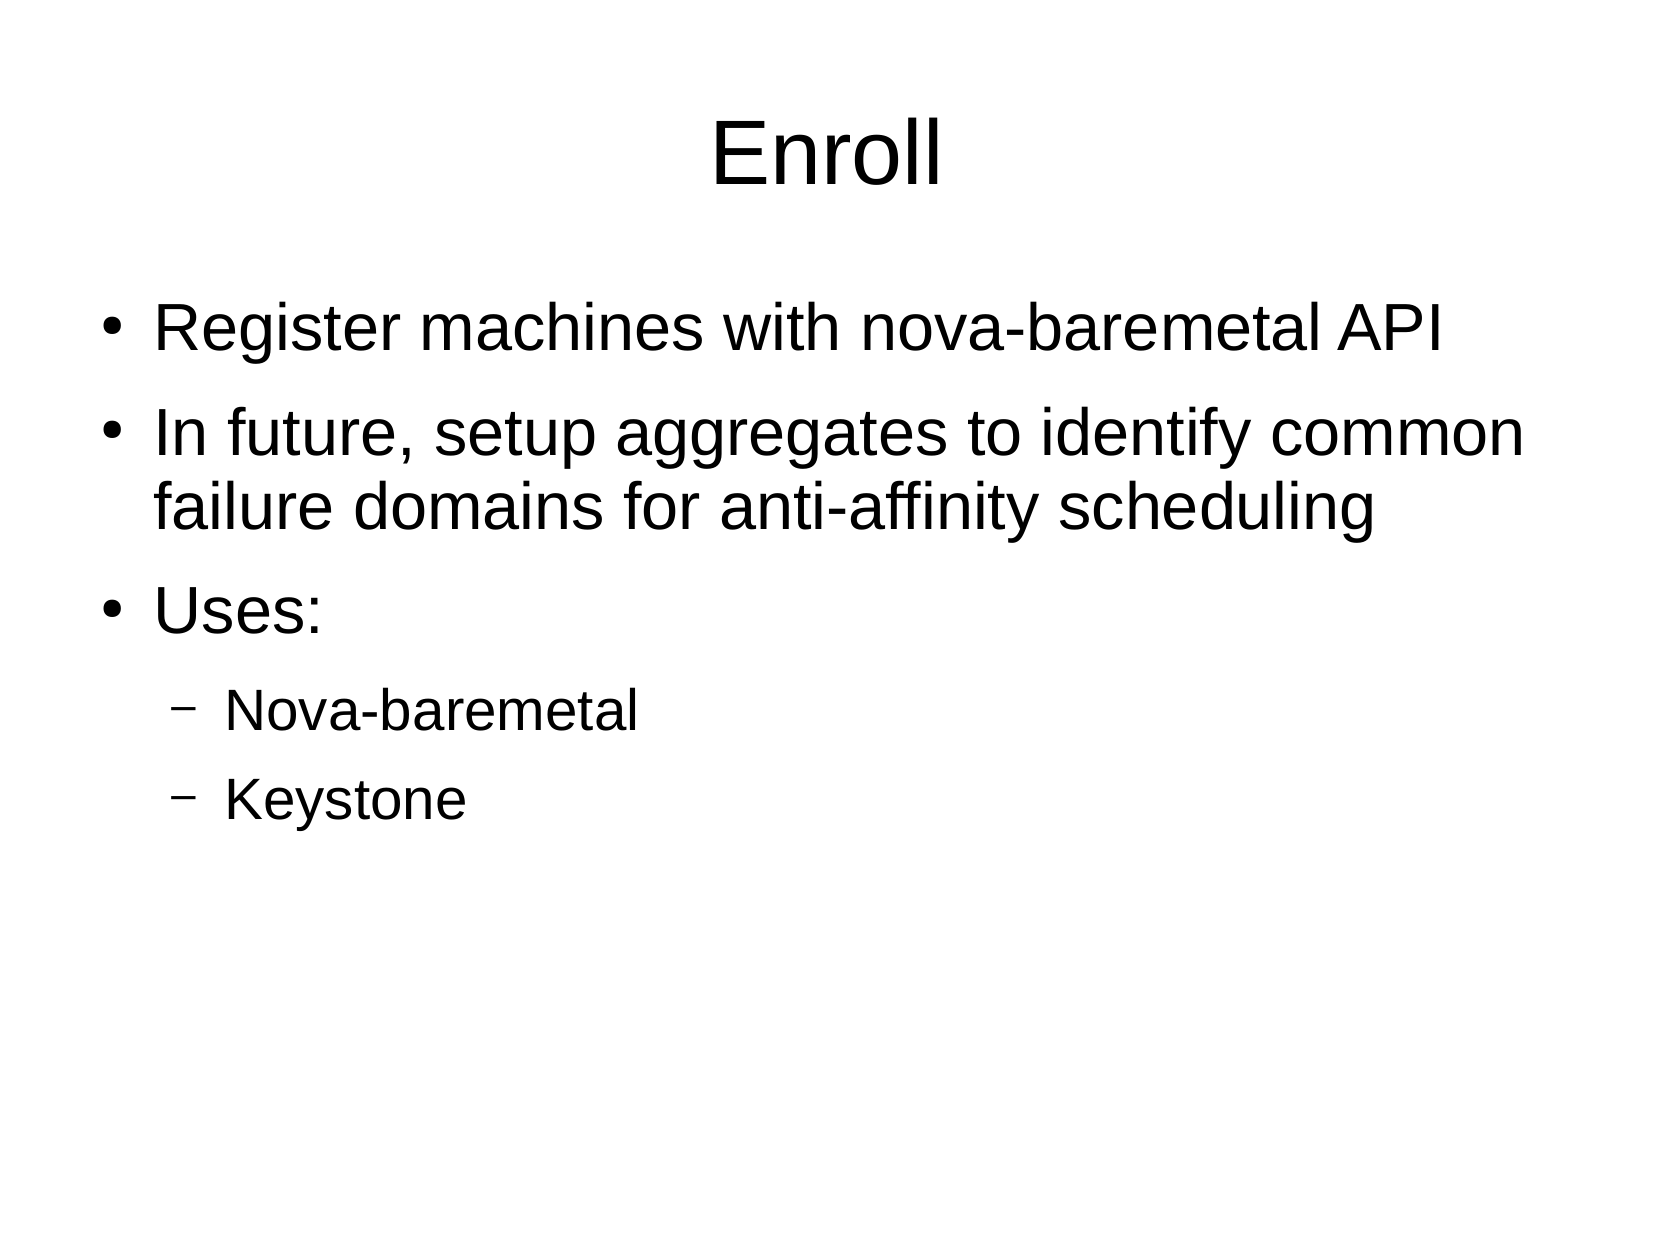

# Enroll
Register machines with nova-baremetal API
In future, setup aggregates to identify common failure domains for anti-affinity scheduling
Uses:
Nova-baremetal
Keystone